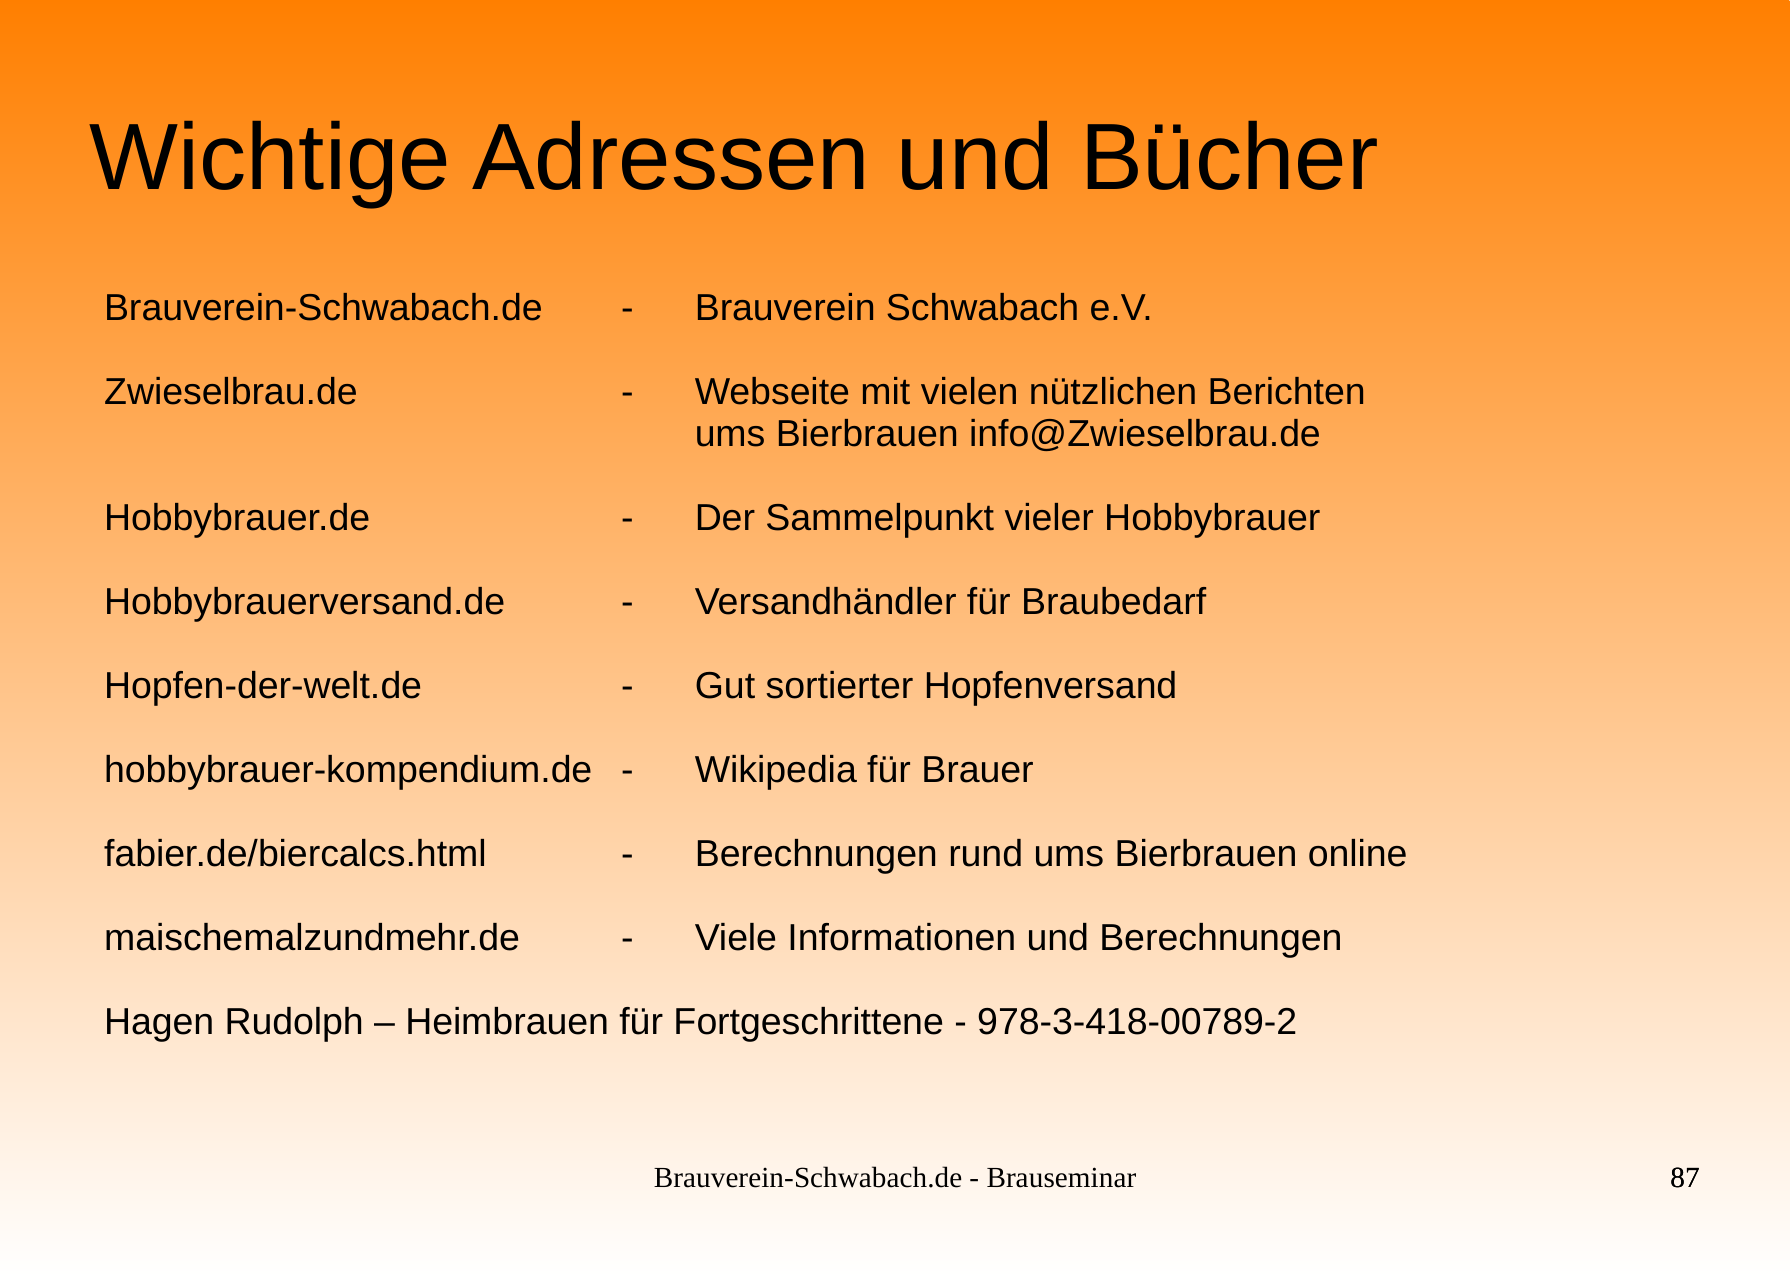

# Wichtige Adressen und Bücher
Brauverein-Schwabach.de		-	Brauverein Schwabach e.V.
Zwieselbrau.de				-	Webseite mit vielen nützlichen Berichten
								ums Bierbrauen info@Zwieselbrau.de
Hobbybrauer.de				-	Der Sammelpunkt vieler Hobbybrauer
Hobbybrauerversand.de		-	Versandhändler für Braubedarf
Hopfen-der-welt.de 			- 	Gut sortierter Hopfenversand
hobbybrauer-kompendium.de 	- 	Wikipedia für Brauer
fabier.de/biercalcs.html		-	Berechnungen rund ums Bierbrauen online
maischemalzundmehr.de		-	Viele Informationen und Berechnungen
Hagen Rudolph – Heimbrauen für Fortgeschrittene - 978-3-418-00789-2
Brauverein-Schwabach.de - Brauseminar
87